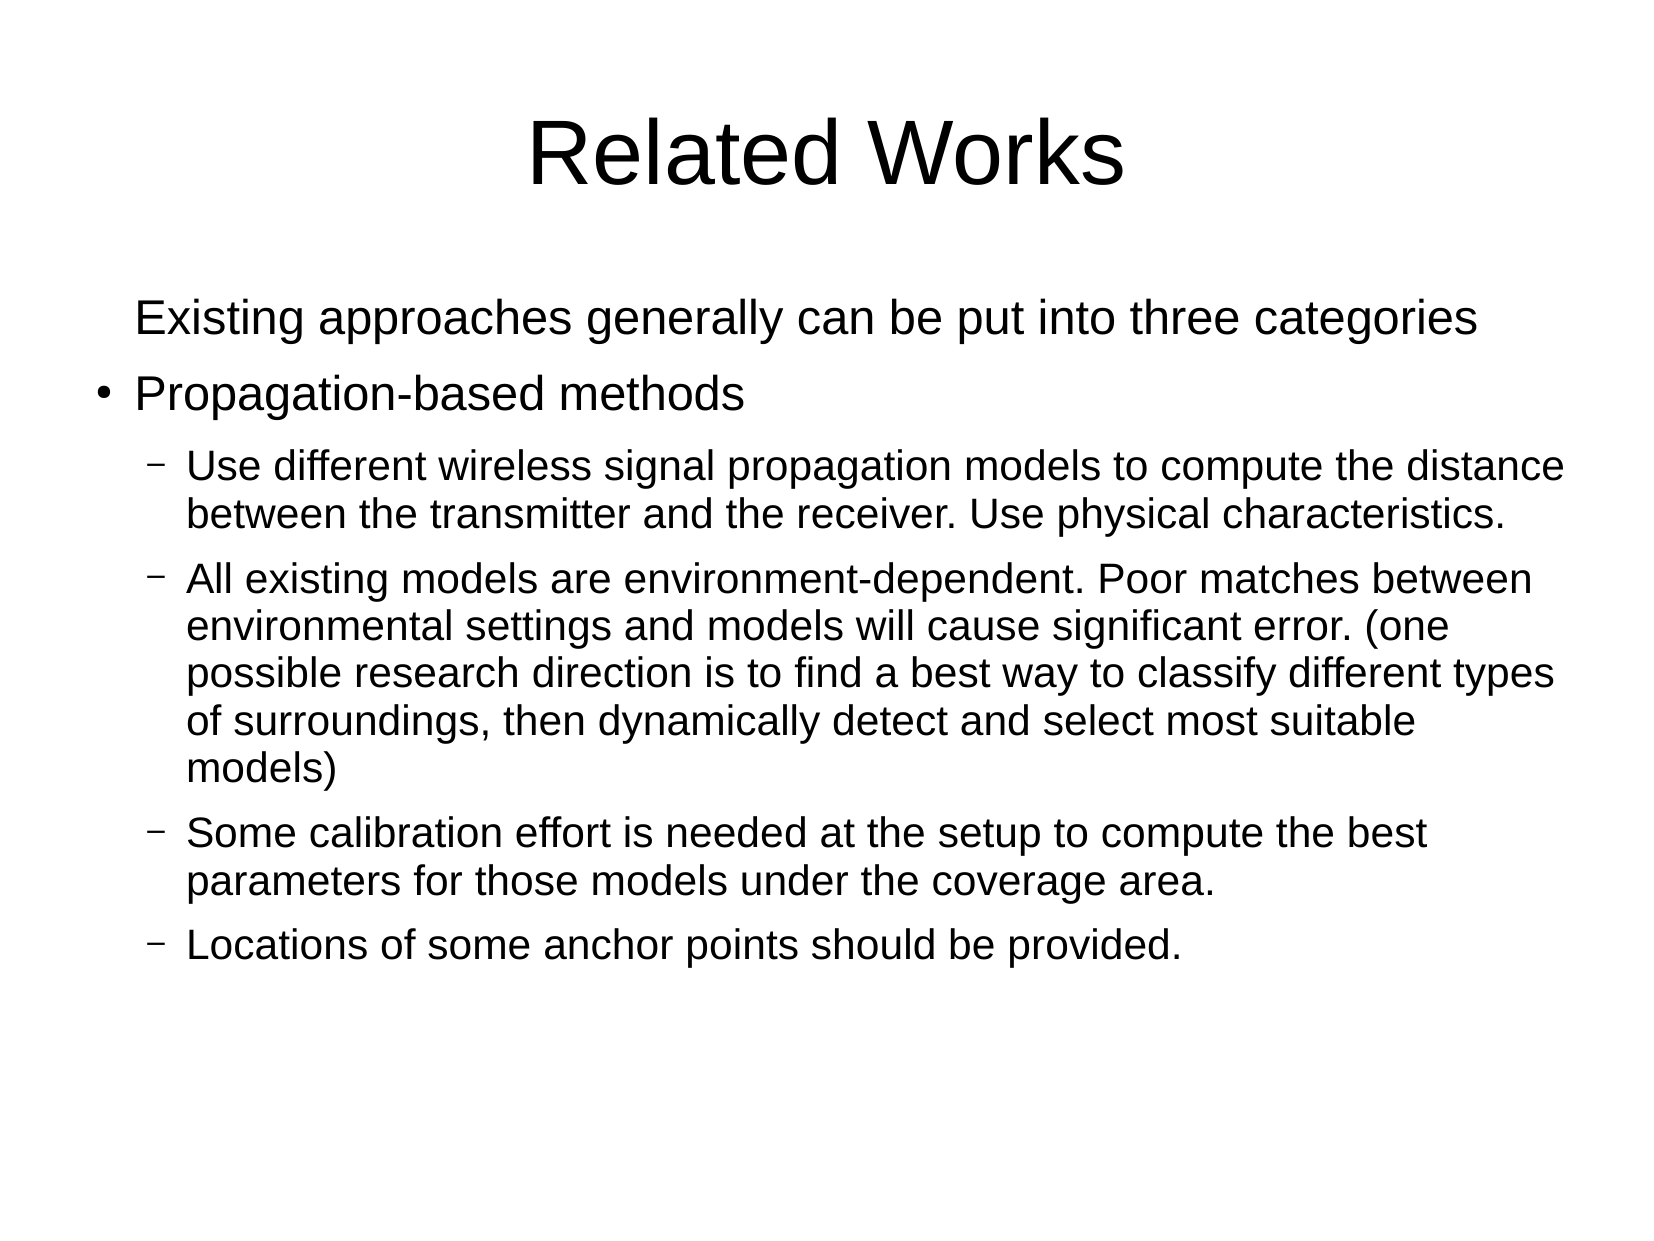

# Related Works
Existing approaches generally can be put into three categories
Propagation-based methods
Use different wireless signal propagation models to compute the distance between the transmitter and the receiver. Use physical characteristics.
All existing models are environment-dependent. Poor matches between environmental settings and models will cause significant error. (one possible research direction is to find a best way to classify different types of surroundings, then dynamically detect and select most suitable models)
Some calibration effort is needed at the setup to compute the best parameters for those models under the coverage area.
Locations of some anchor points should be provided.